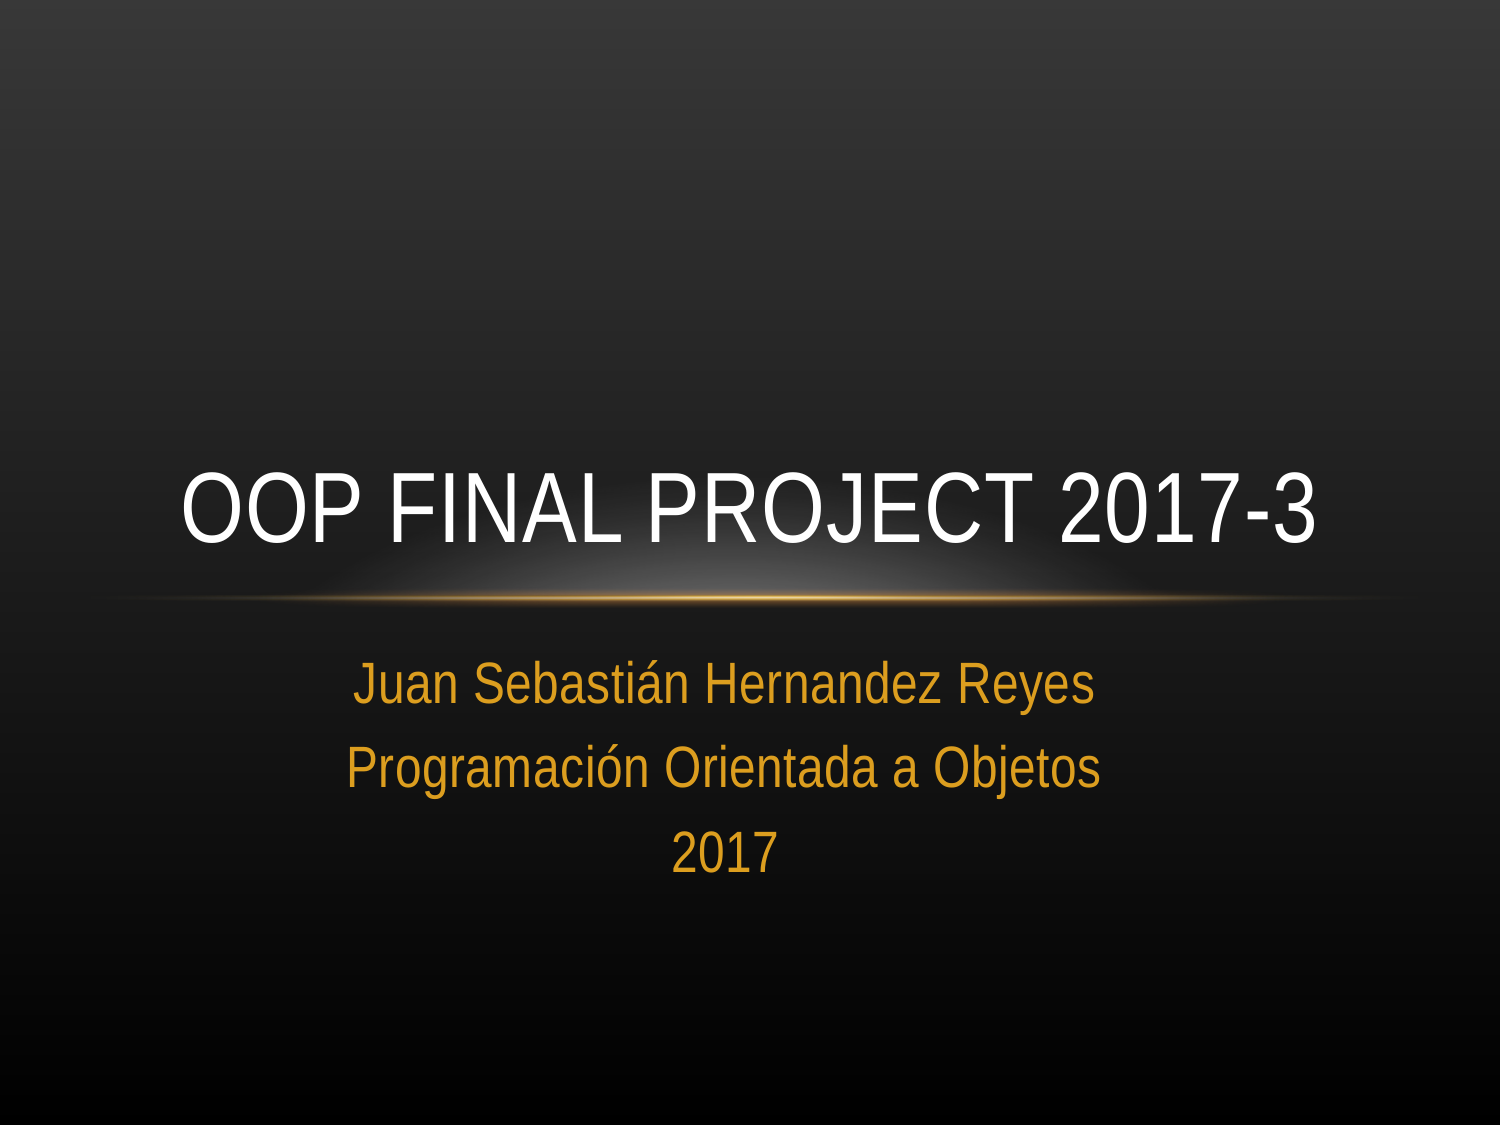

OOP FINAL PROJECT 2017-3
# Juan Sebastián Hernandez Reyes
Programación Orientada a Objetos
2017